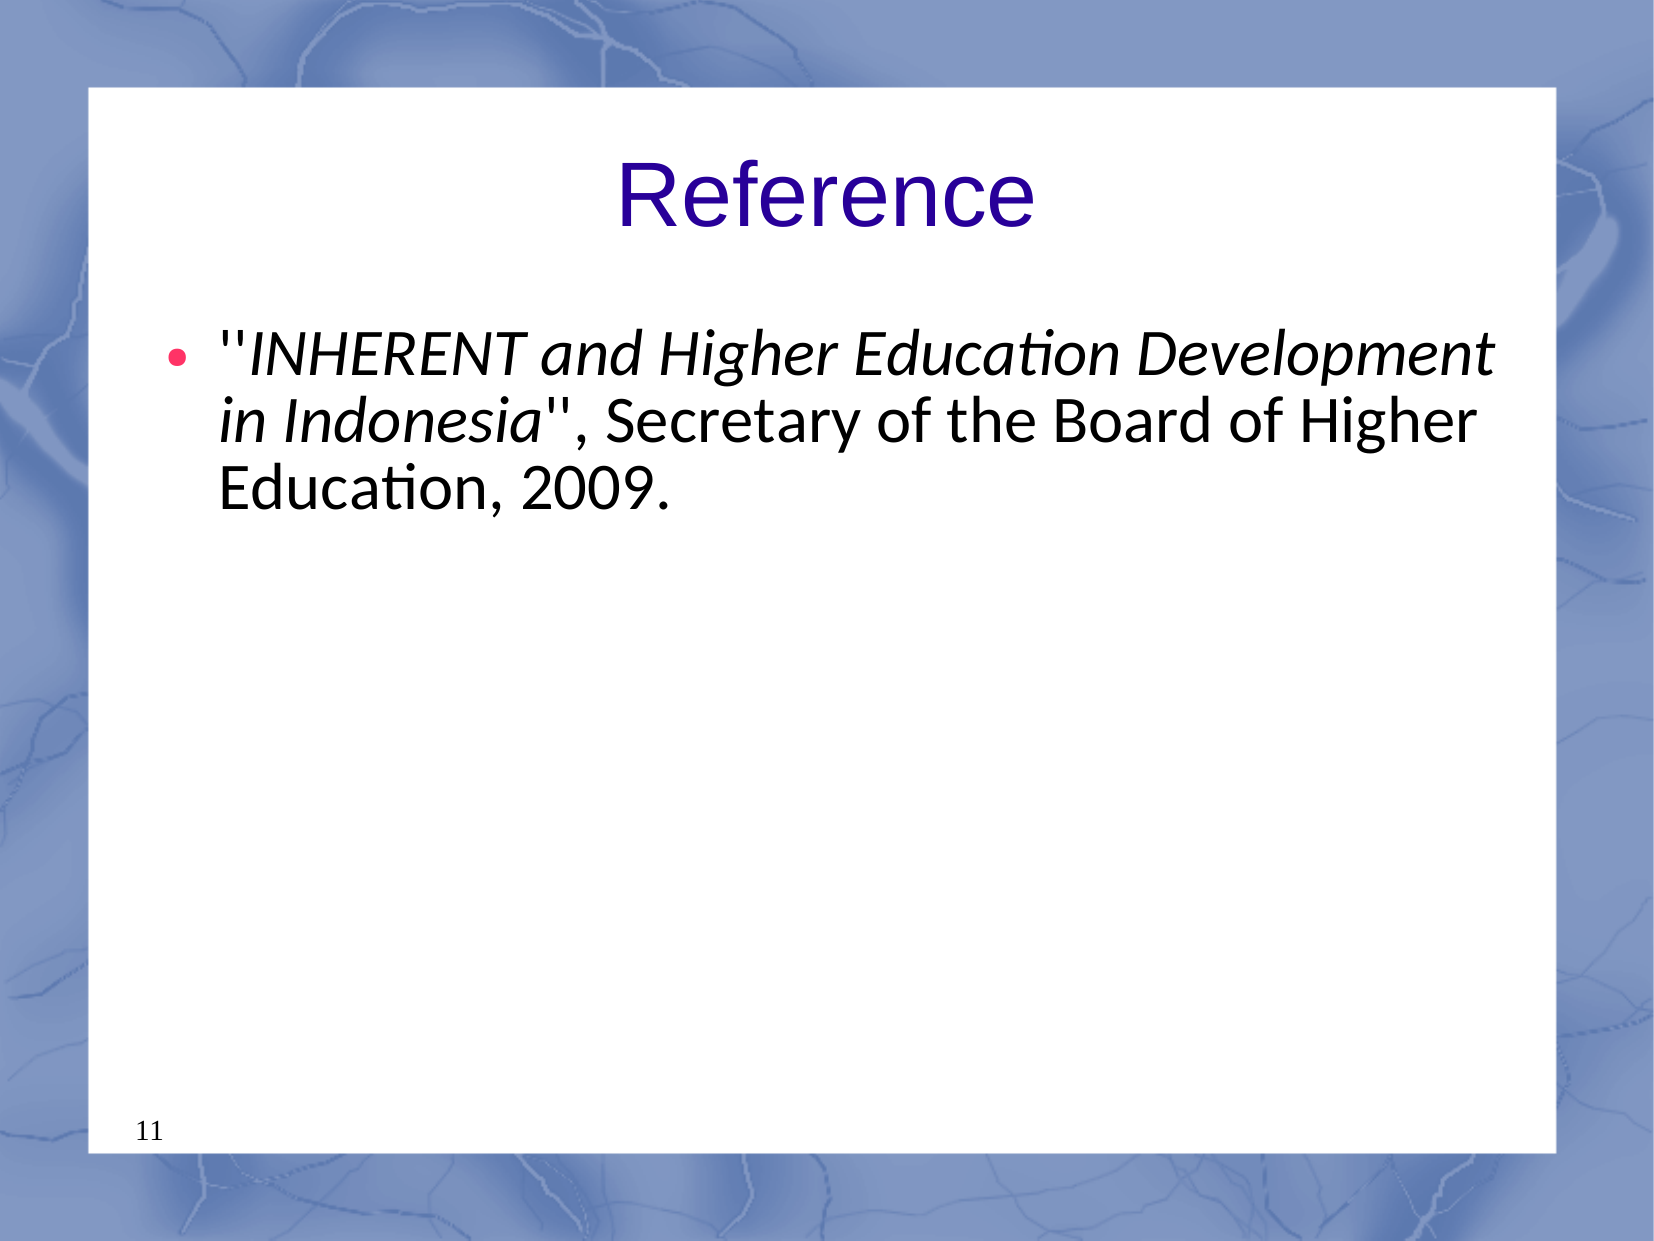

# Reference
''INHERENT and Higher Education Development in Indonesia'', Secretary of the Board of Higher Education, 2009.
11